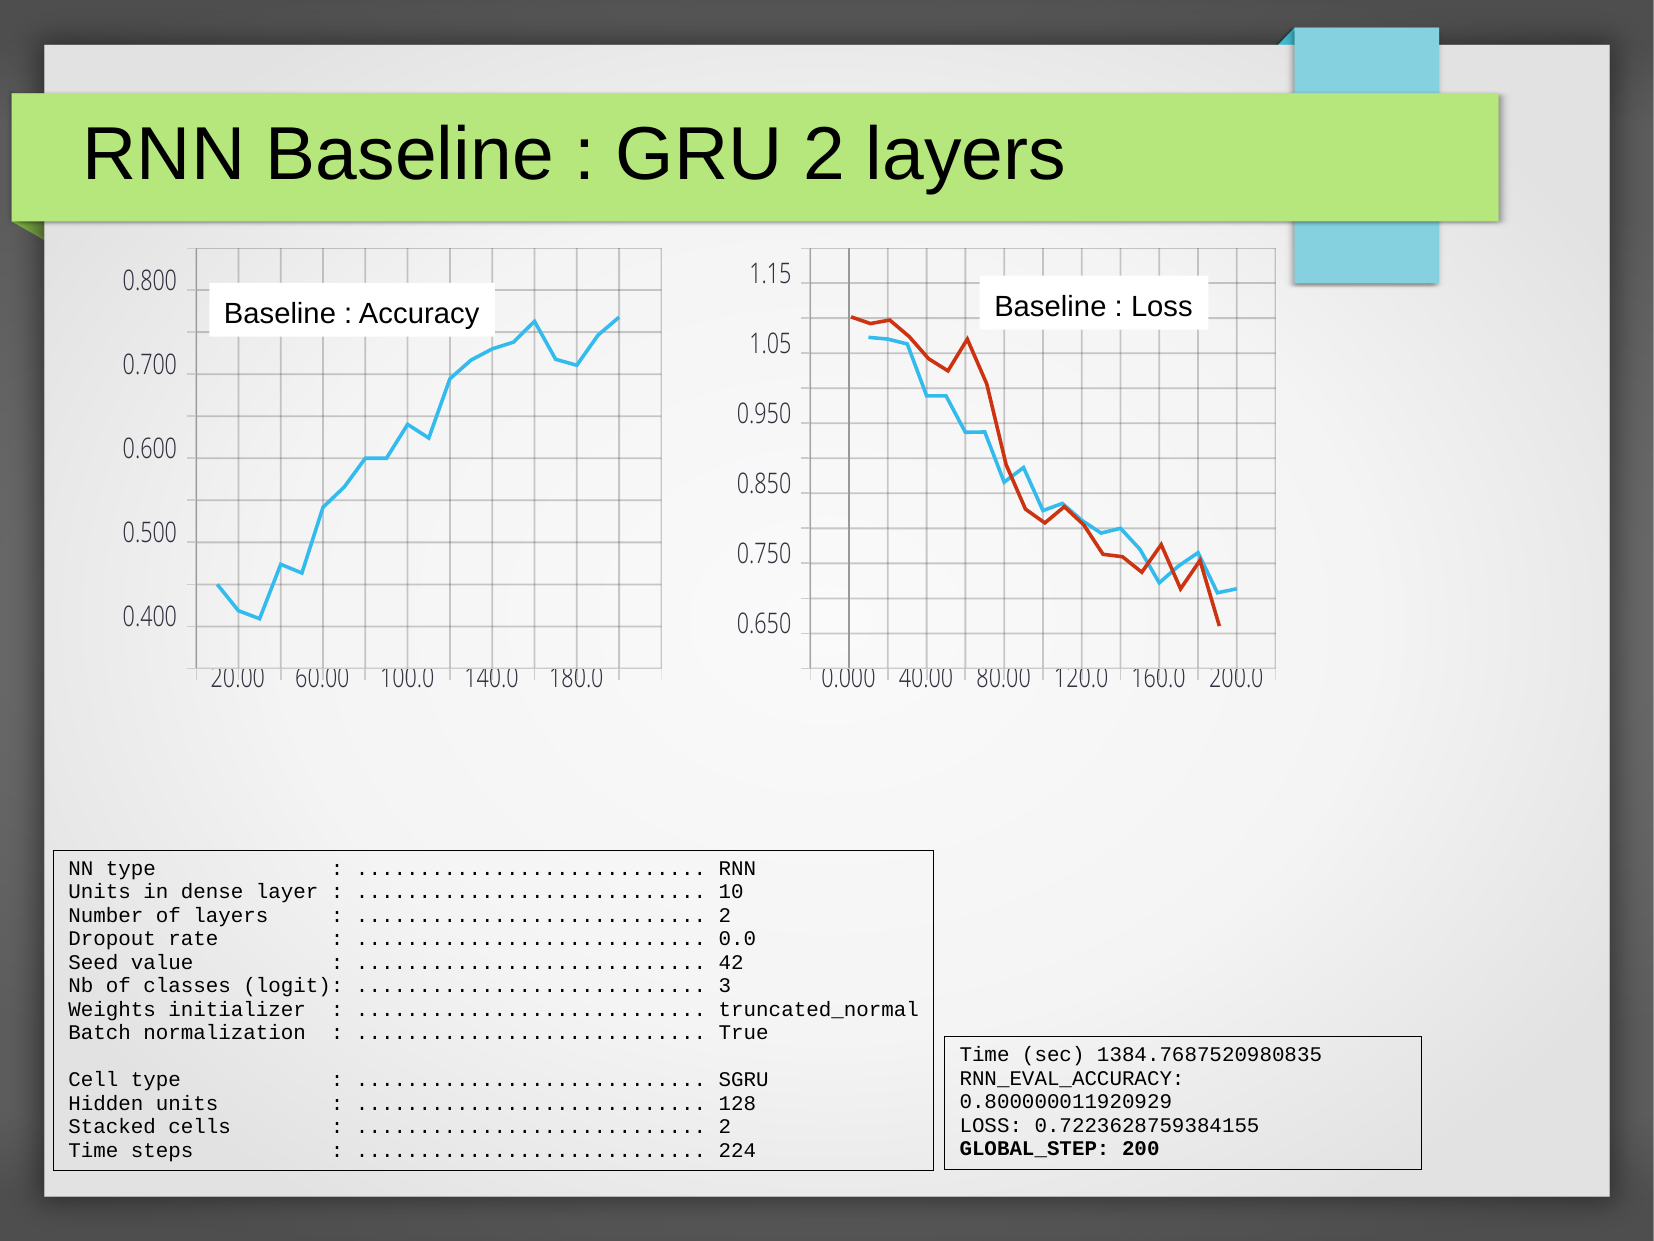

# RNN Baseline : GRU 2 layers
Baseline : Loss
Baseline : Accuracy
NN type : ............................ RNN
Units in dense layer : ............................ 10
Number of layers : ............................ 2
Dropout rate : ............................ 0.0
Seed value : ............................ 42
Nb of classes (logit): ............................ 3
Weights initializer : ............................ truncated_normal
Batch normalization : ............................ True
Cell type : ............................ SGRU
Hidden units : ............................ 128
Stacked cells : ............................ 2
Time steps : ............................ 224
Time (sec) 1384.7687520980835
RNN_EVAL_ACCURACY: 0.800000011920929
LOSS: 0.7223628759384155
GLOBAL_STEP: 200